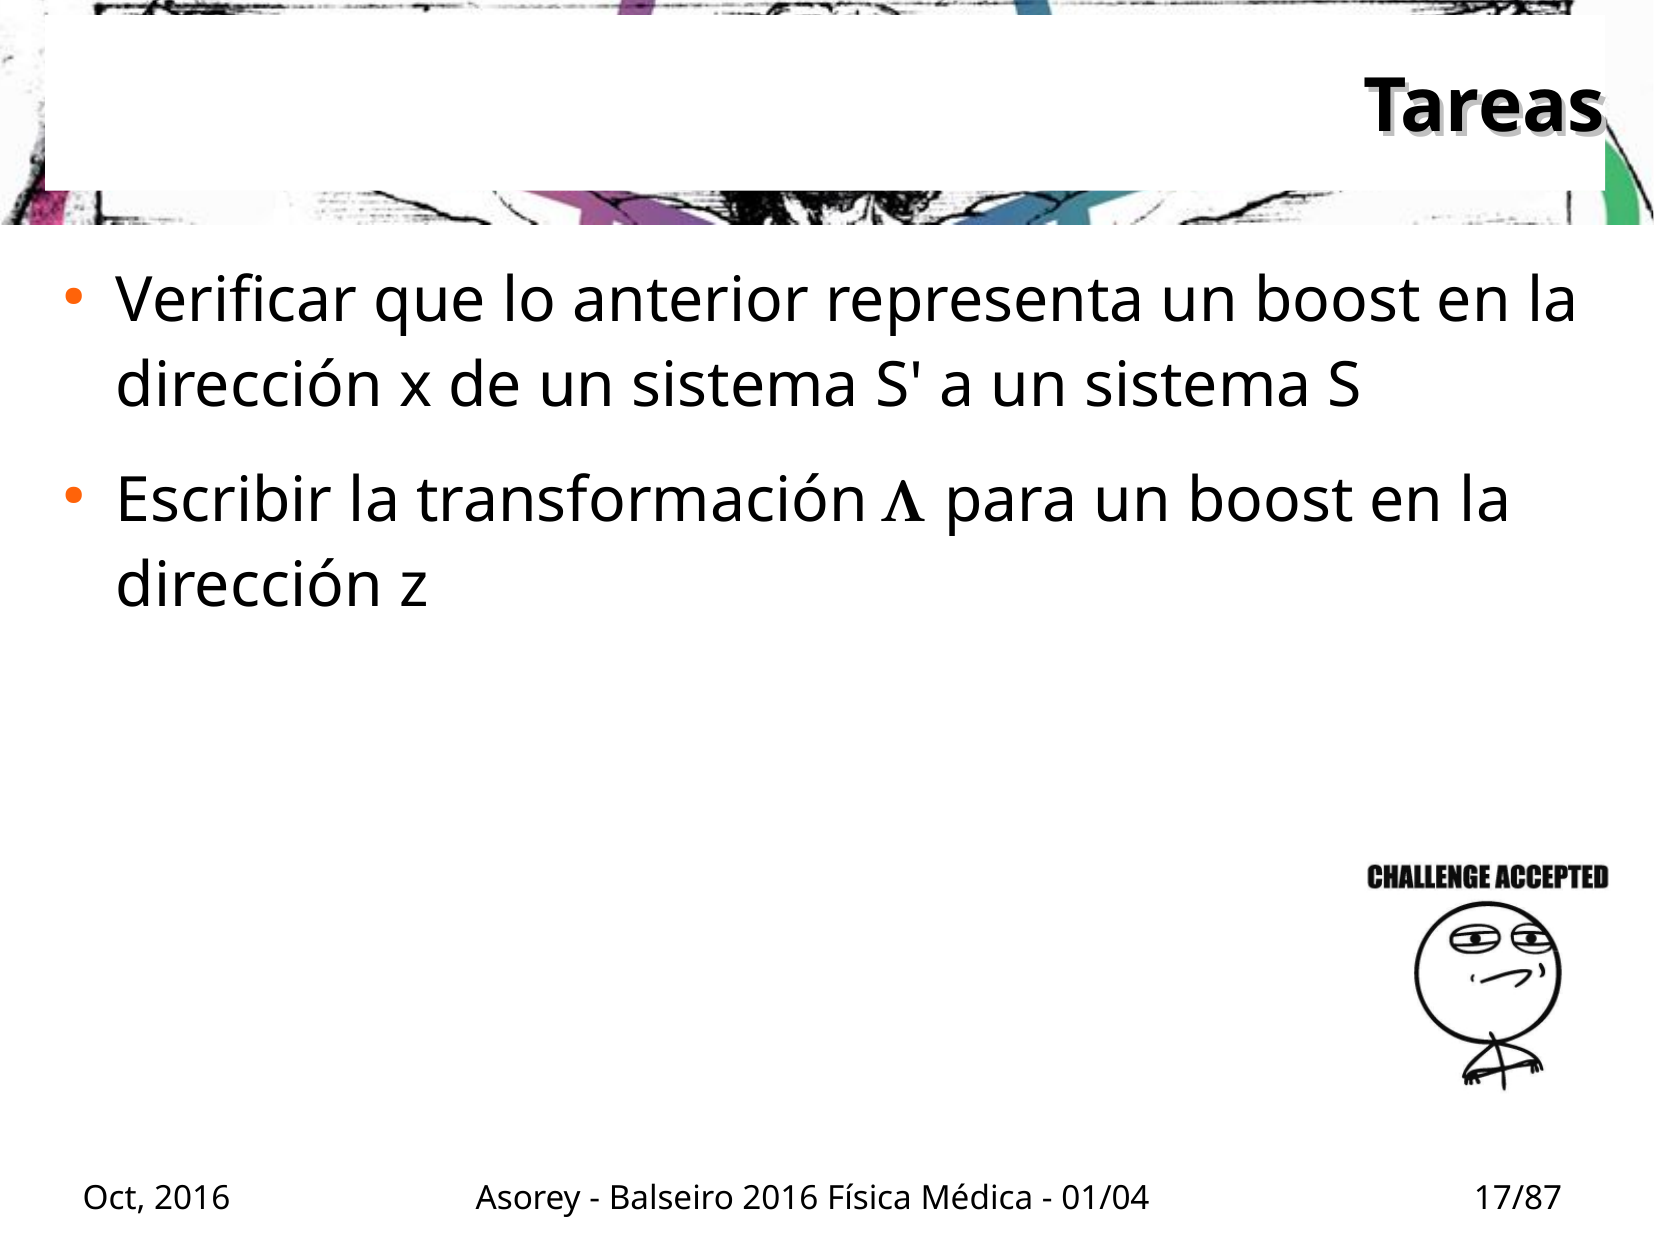

# Tareas
Verificar que lo anterior representa un boost en la dirección x de un sistema S' a un sistema S
Escribir la transformación Λ para un boost en la dirección z
Oct, 2016
Asorey - Balseiro 2016 Física Médica - 01/04
17